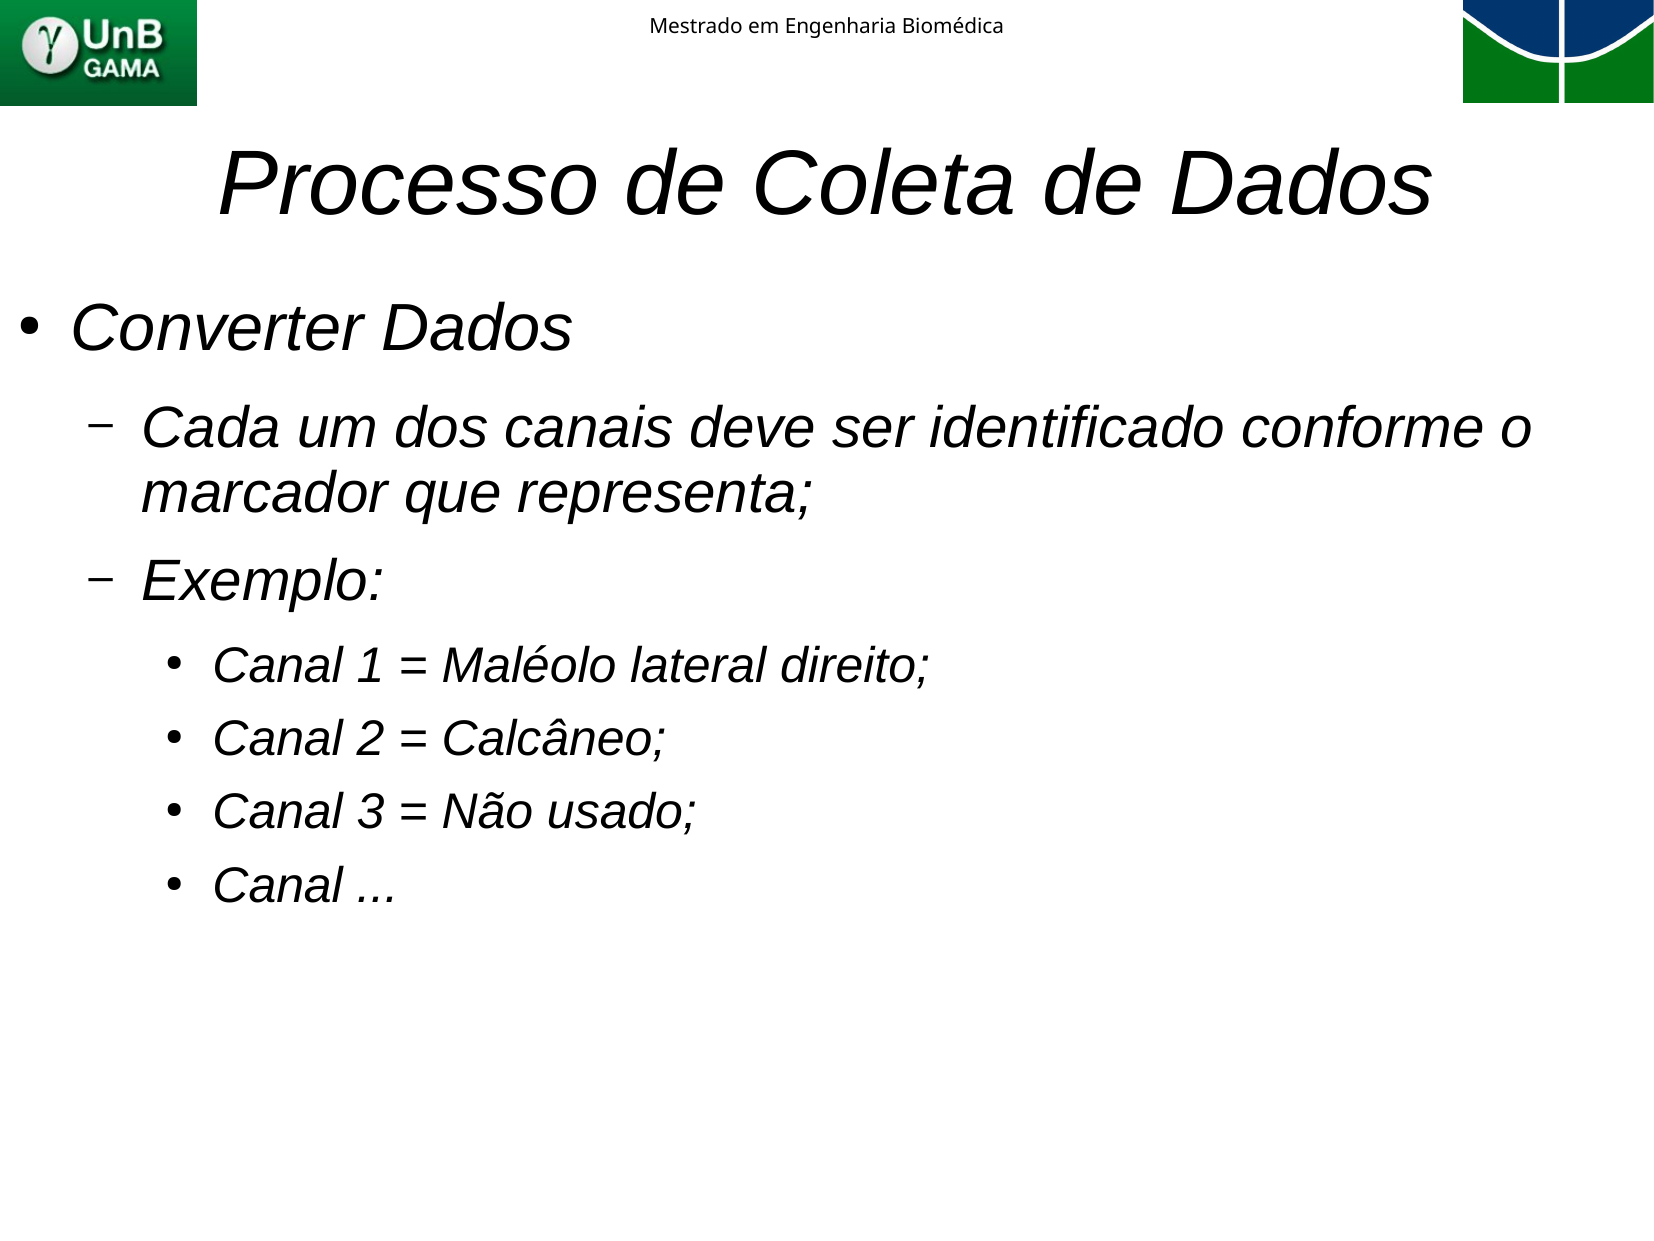

# Processo de Coleta de Dados
Converter Dados
Cada um dos canais deve ser identificado conforme o marcador que representa;
Exemplo:
Canal 1 = Maléolo lateral direito;
Canal 2 = Calcâneo;
Canal 3 = Não usado;
Canal ...